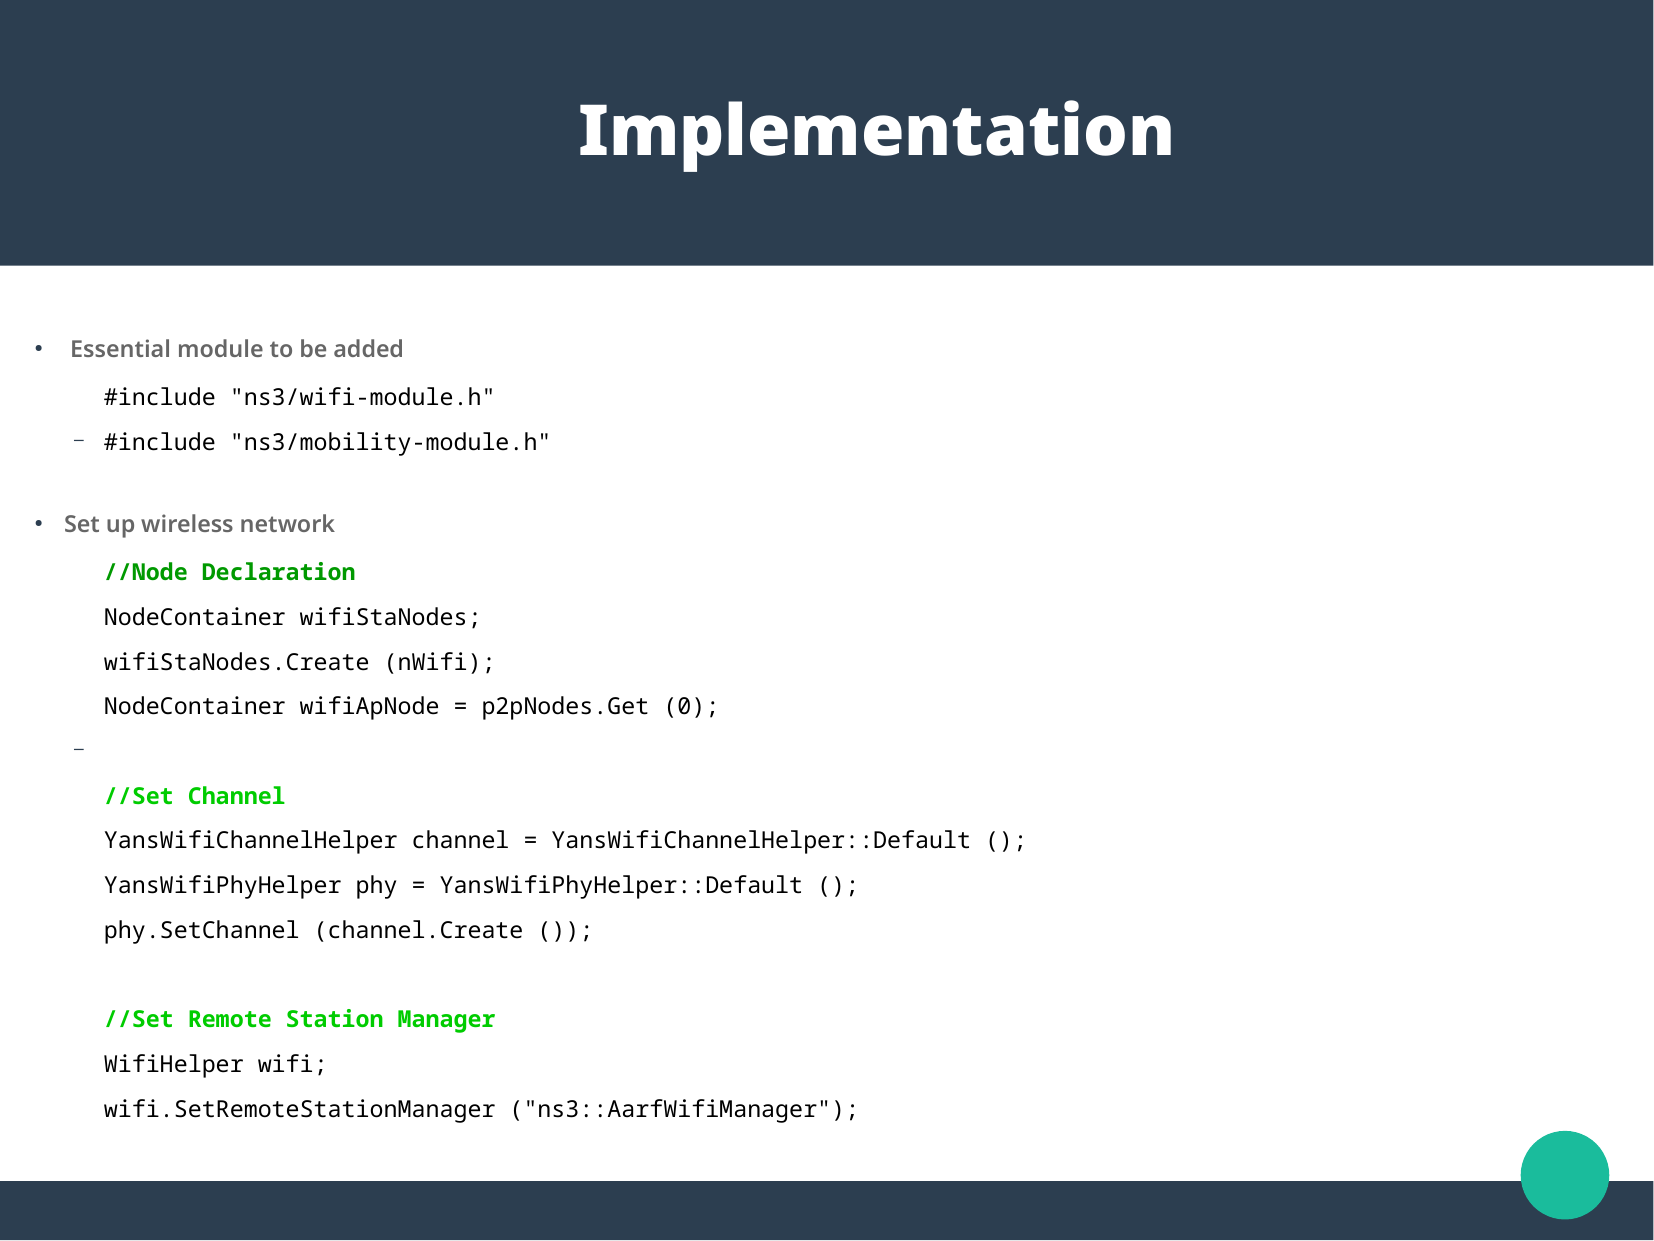

# Implementation
 Essential module to be added
#include "ns3/wifi-module.h"
#include "ns3/mobility-module.h"
Set up wireless network
//Node Declaration
NodeContainer wifiStaNodes;
wifiStaNodes.Create (nWifi);
NodeContainer wifiApNode = p2pNodes.Get (0);
//Set Channel
YansWifiChannelHelper channel = YansWifiChannelHelper::Default ();
YansWifiPhyHelper phy = YansWifiPhyHelper::Default ();
phy.SetChannel (channel.Create ());
//Set Remote Station Manager
WifiHelper wifi;
wifi.SetRemoteStationManager ("ns3::AarfWifiManager");